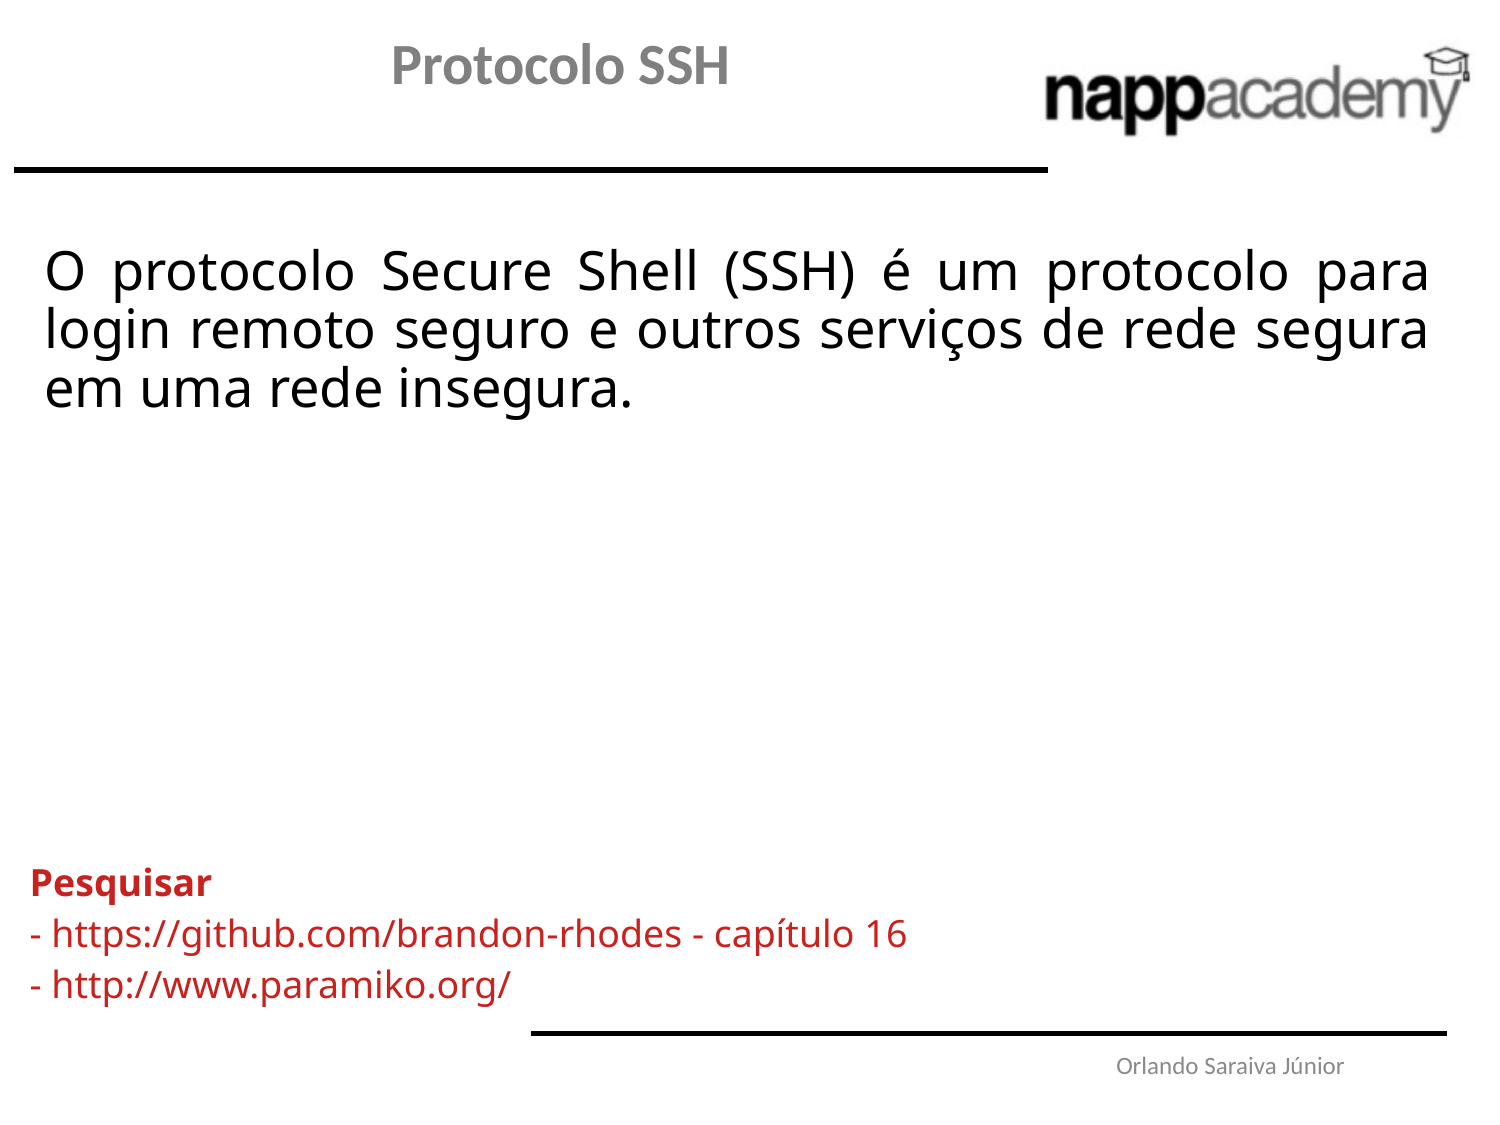

# Protocolo SSH
O protocolo Secure Shell (SSH) é um protocolo para login remoto seguro e outros serviços de rede segura em uma rede insegura.
Pesquisar
- https://github.com/brandon-rhodes - capítulo 16
- http://www.paramiko.org/